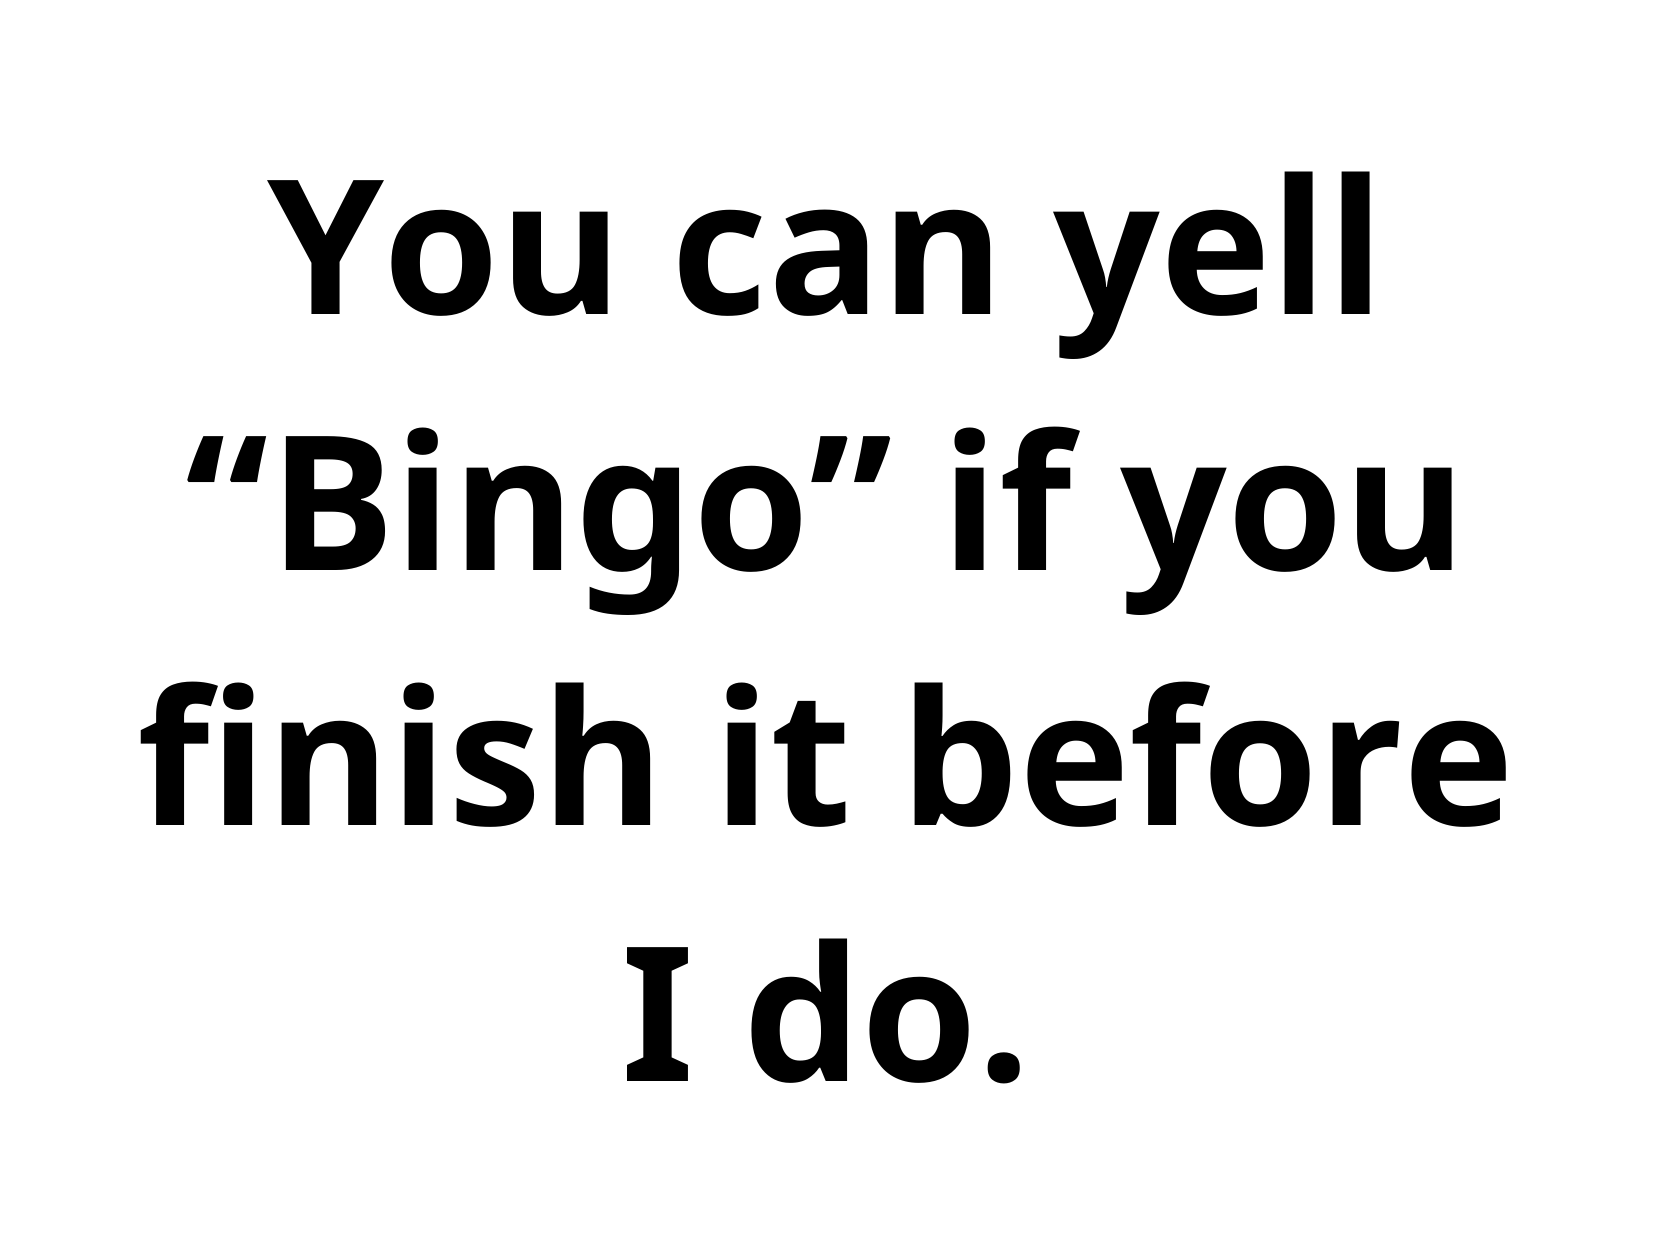

# You can yell “Bingo” if you finish it before I do.